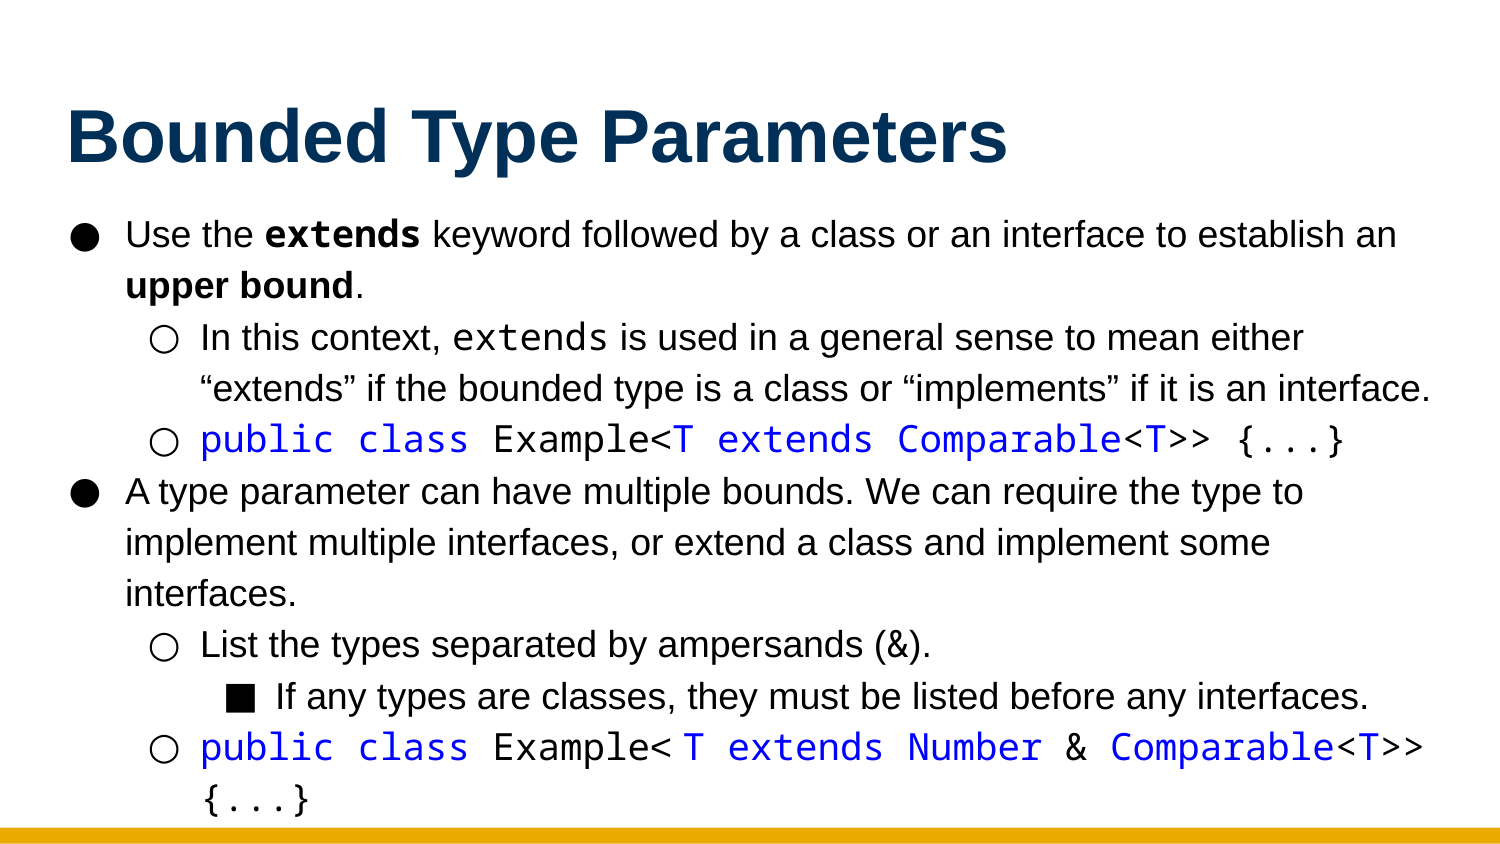

# Bounded Type Parameters
Use the extends keyword followed by a class or an interface to establish an upper bound.
In this context, extends is used in a general sense to mean either “extends” if the bounded type is a class or “implements” if it is an interface.
public class Example<T extends Comparable<T>> {...}
A type parameter can have multiple bounds. We can require the type to implement multiple interfaces, or extend a class and implement some interfaces.
List the types separated by ampersands (&).
If any types are classes, they must be listed before any interfaces.
public class Example< T extends Number & Comparable<T>> {...}